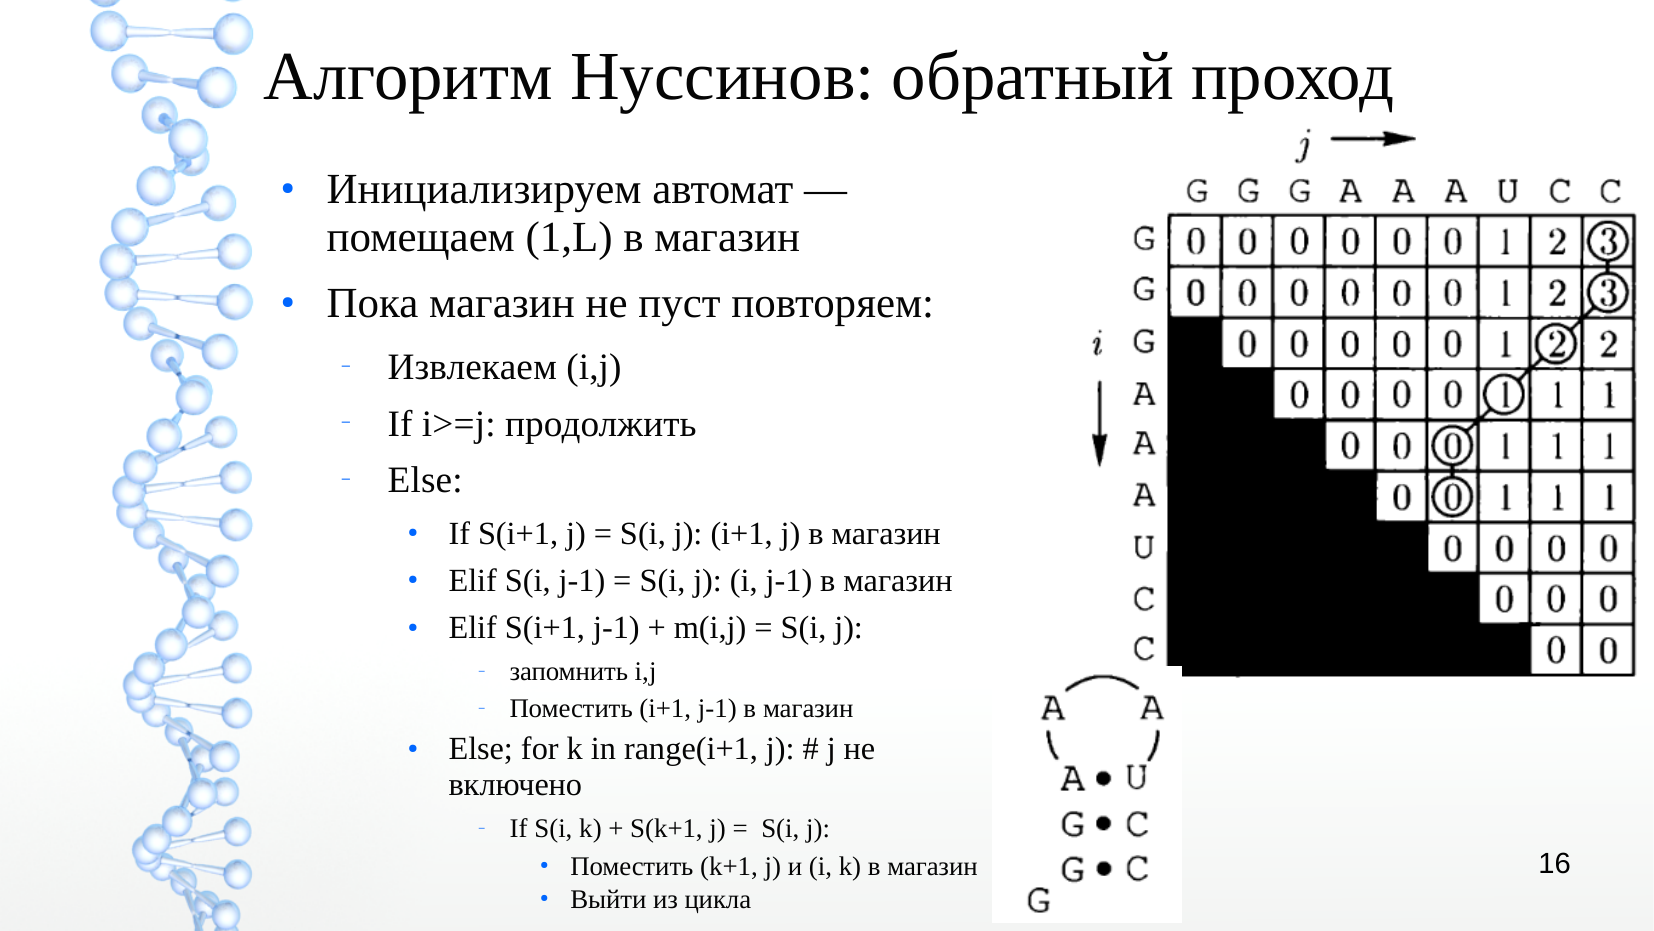

# Алгоритм Нуссинов: обратный проход
Инициализируем автомат — помещаем (1,L) в магазин
Пока магазин не пуст повторяем:
Извлекаем (i,j)
If i>=j: продолжить
Else:
If S(i+1, j) = S(i, j): (i+1, j) в магазин
Elif S(i, j-1) = S(i, j): (i, j-1) в магазин
Elif S(i+1, j-1) + m(i,j) = S(i, j):
запомнить i,j
Поместить (i+1, j-1) в магазин
Else; for k in range(i+1, j): # j не включено
If S(i, k) + S(k+1, j) = S(i, j):
Поместить (k+1, j) и (i, k) в магазин
Выйти из цикла
16